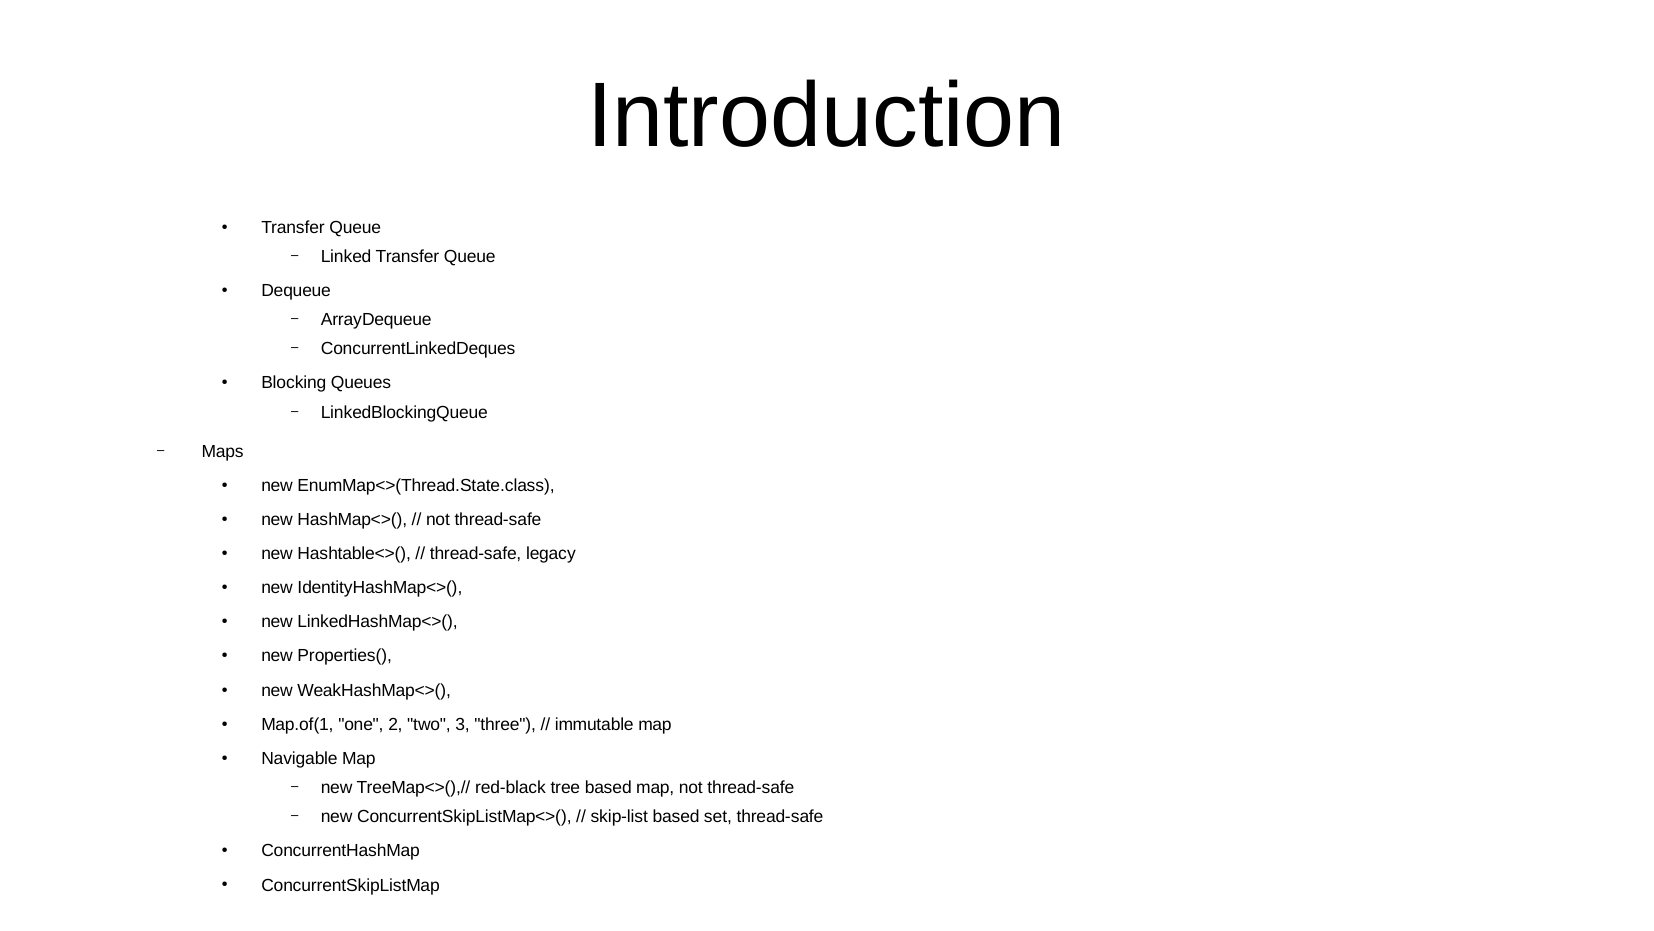

# Introduction
Transfer Queue
Linked Transfer Queue
Dequeue
ArrayDequeue
ConcurrentLinkedDeques
Blocking Queues
LinkedBlockingQueue
Maps
new EnumMap<>(Thread.State.class),
new HashMap<>(), // not thread-safe
new Hashtable<>(), // thread-safe, legacy
new IdentityHashMap<>(),
new LinkedHashMap<>(),
new Properties(),
new WeakHashMap<>(),
Map.of(1, "one", 2, "two", 3, "three"), // immutable map
Navigable Map
new TreeMap<>(),// red-black tree based map, not thread-safe
new ConcurrentSkipListMap<>(), // skip-list based set, thread-safe
ConcurrentHashMap
ConcurrentSkipListMap